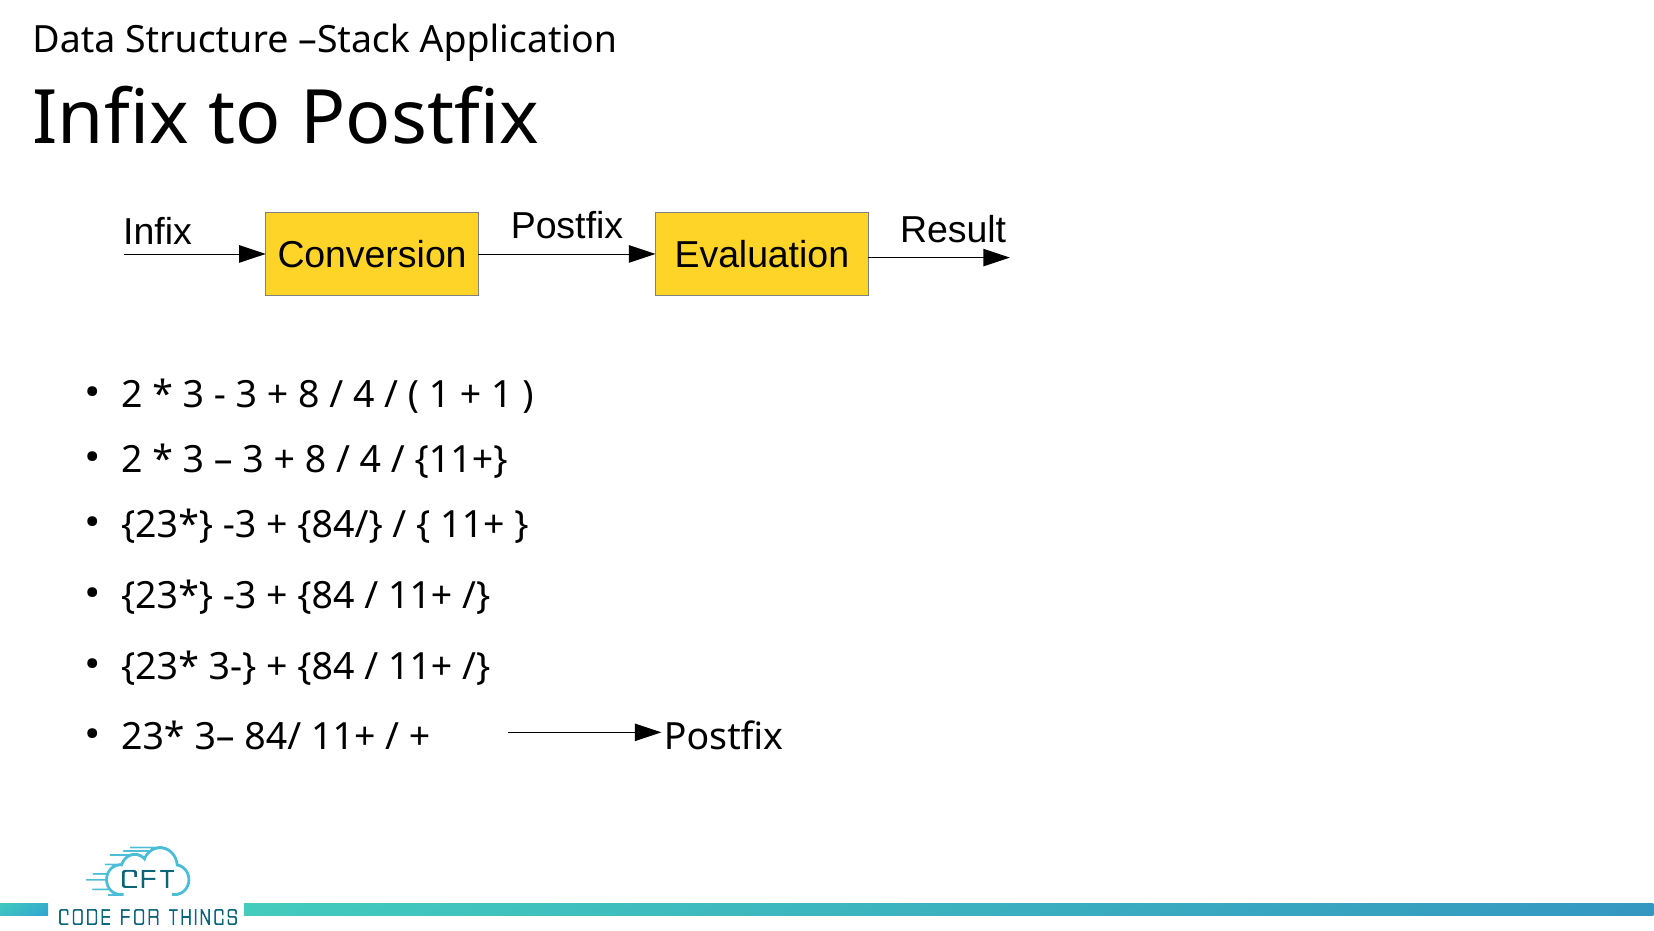

# Data Structure –Stack Application Infix to Postfix
Postfix
Result
Infix
Conversion
Evaluation
2 * 3 - 3 + 8 / 4 / ( 1 + 1 )
2 * 3 – 3 + 8 / 4 / {11+}
{23*} -3 + {84/} / { 11+ }
{23*} -3 + {84 / 11+ /}
{23* 3-} + {84 / 11+ /}
23* 3– 84/ 11+ / + Postfix